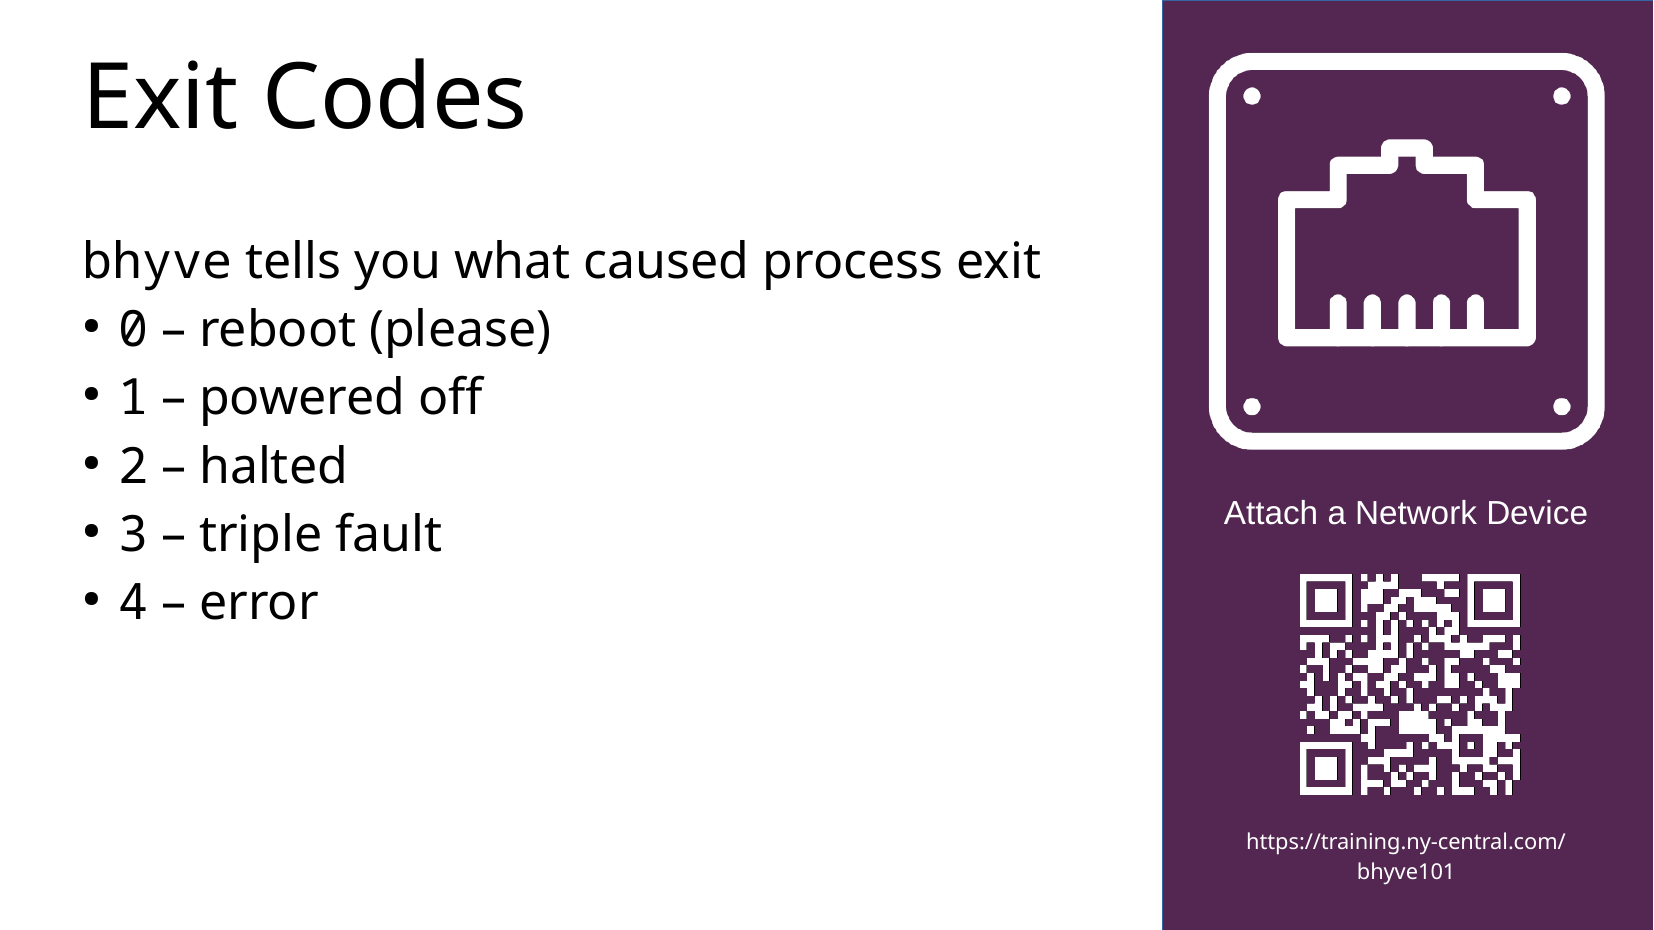

# Exit Codes
bhyve tells you what caused process exit
0 – reboot (please)
1 – powered off
2 – halted
3 – triple fault
4 – error
Attach a Network Device
https://training.ny-central.com/bhyve101